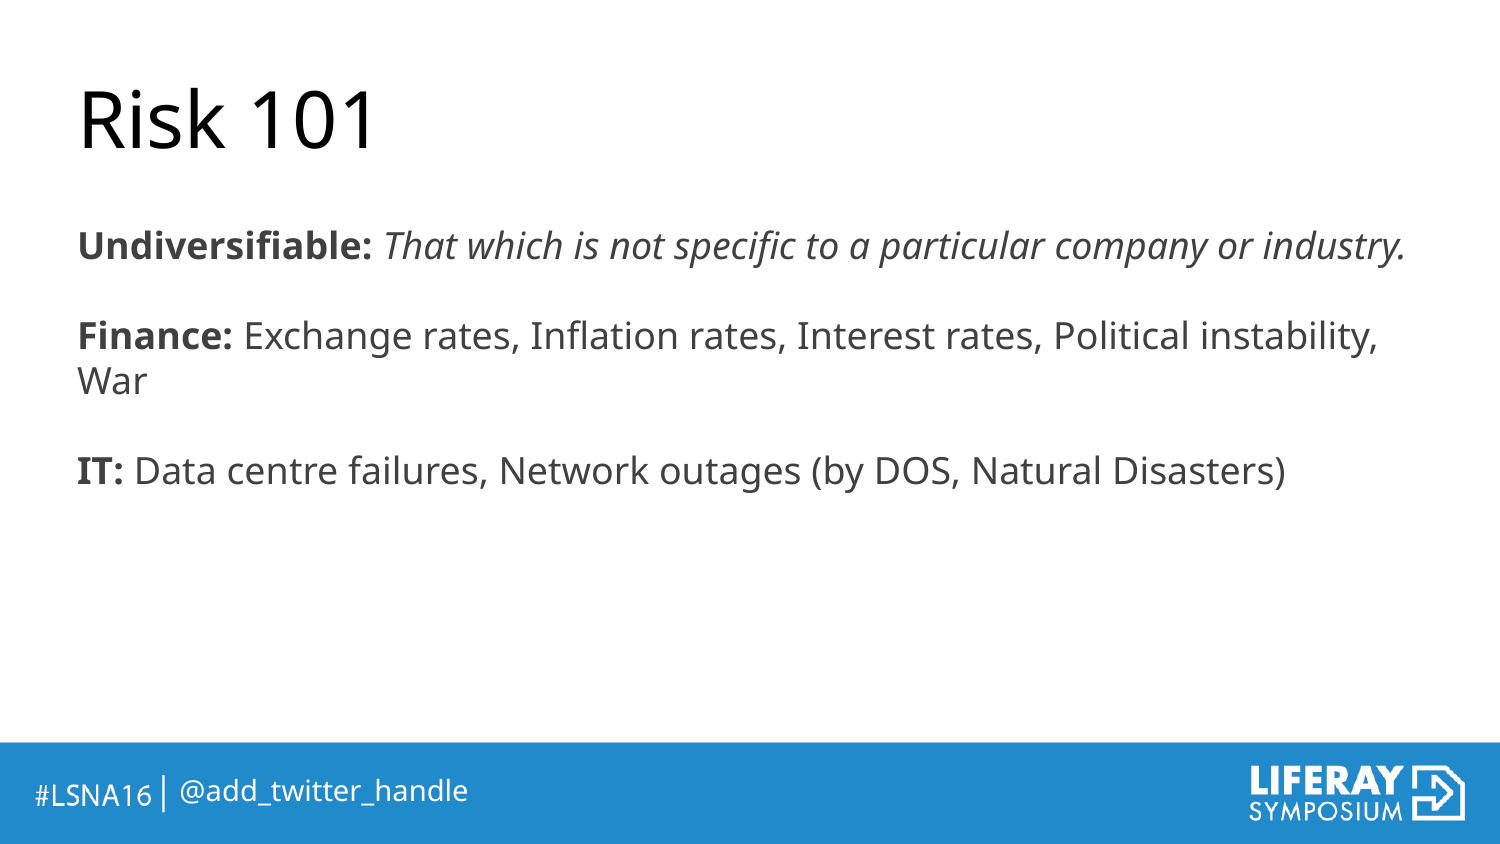

Risk 101
Undiversifiable: That which is not specific to a particular company or industry.
Finance: Exchange rates, Inflation rates, Interest rates, Political instability, War
IT: Data centre failures, Network outages (by DOS, Natural Disasters)
@add_twitter_handle